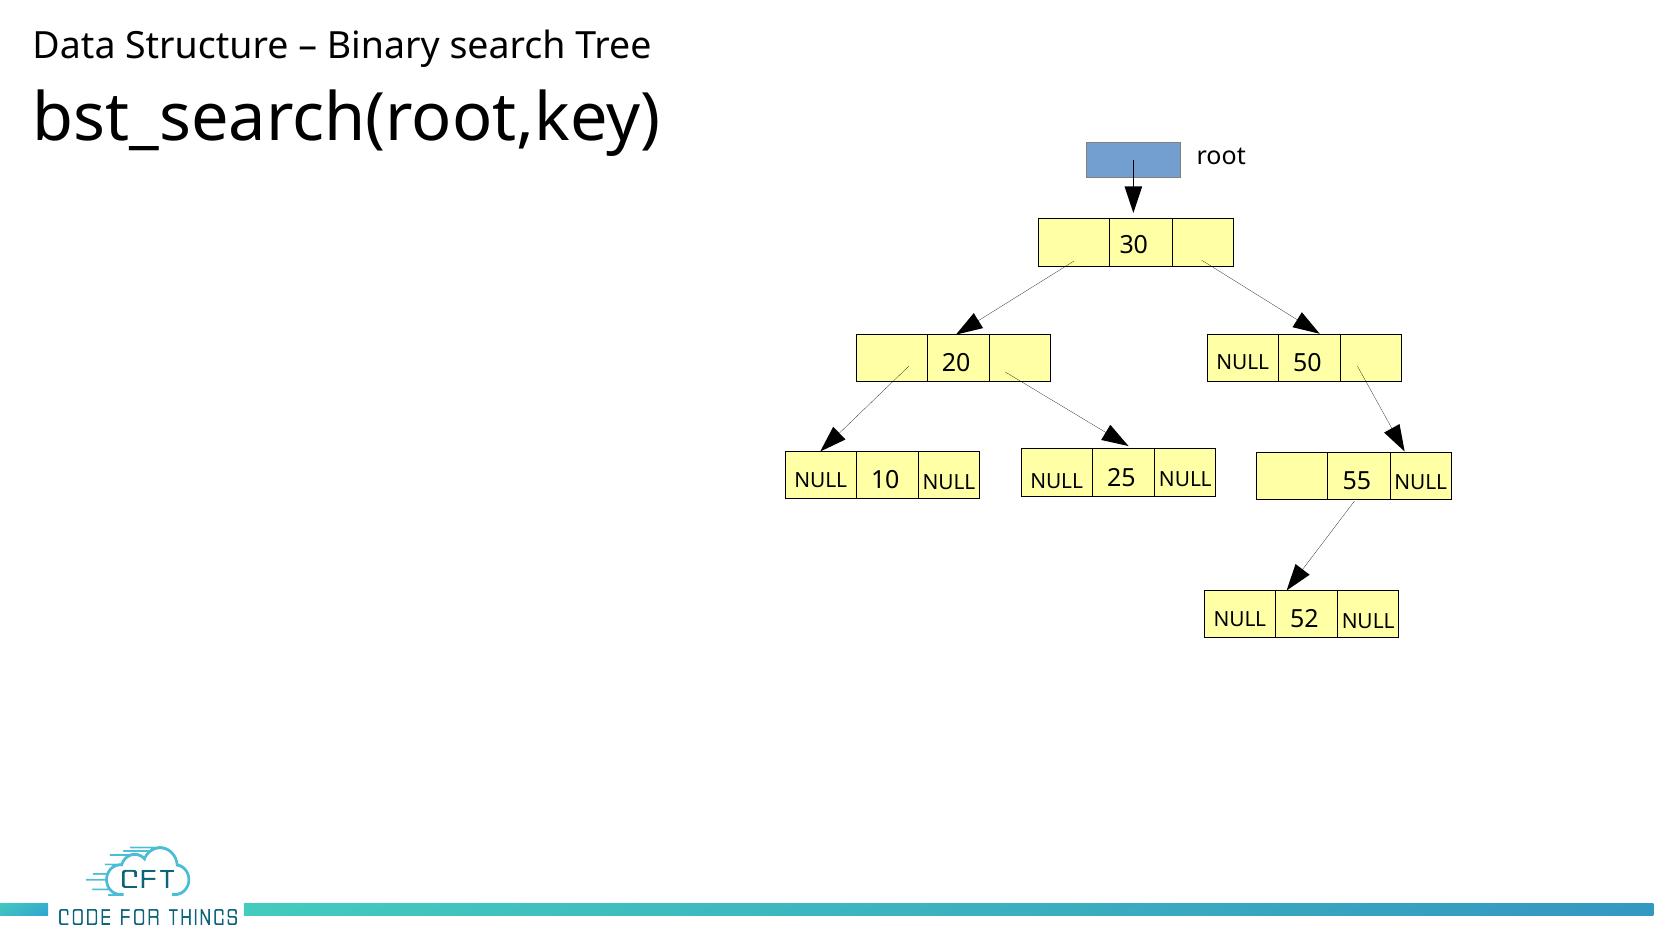

# Data Structure – Binary search Tree bst_search(root,key)
root
30
50
20
NULL
25
10
55
NULL
NULL
NULL
NULL
NULL
52
NULL
NULL